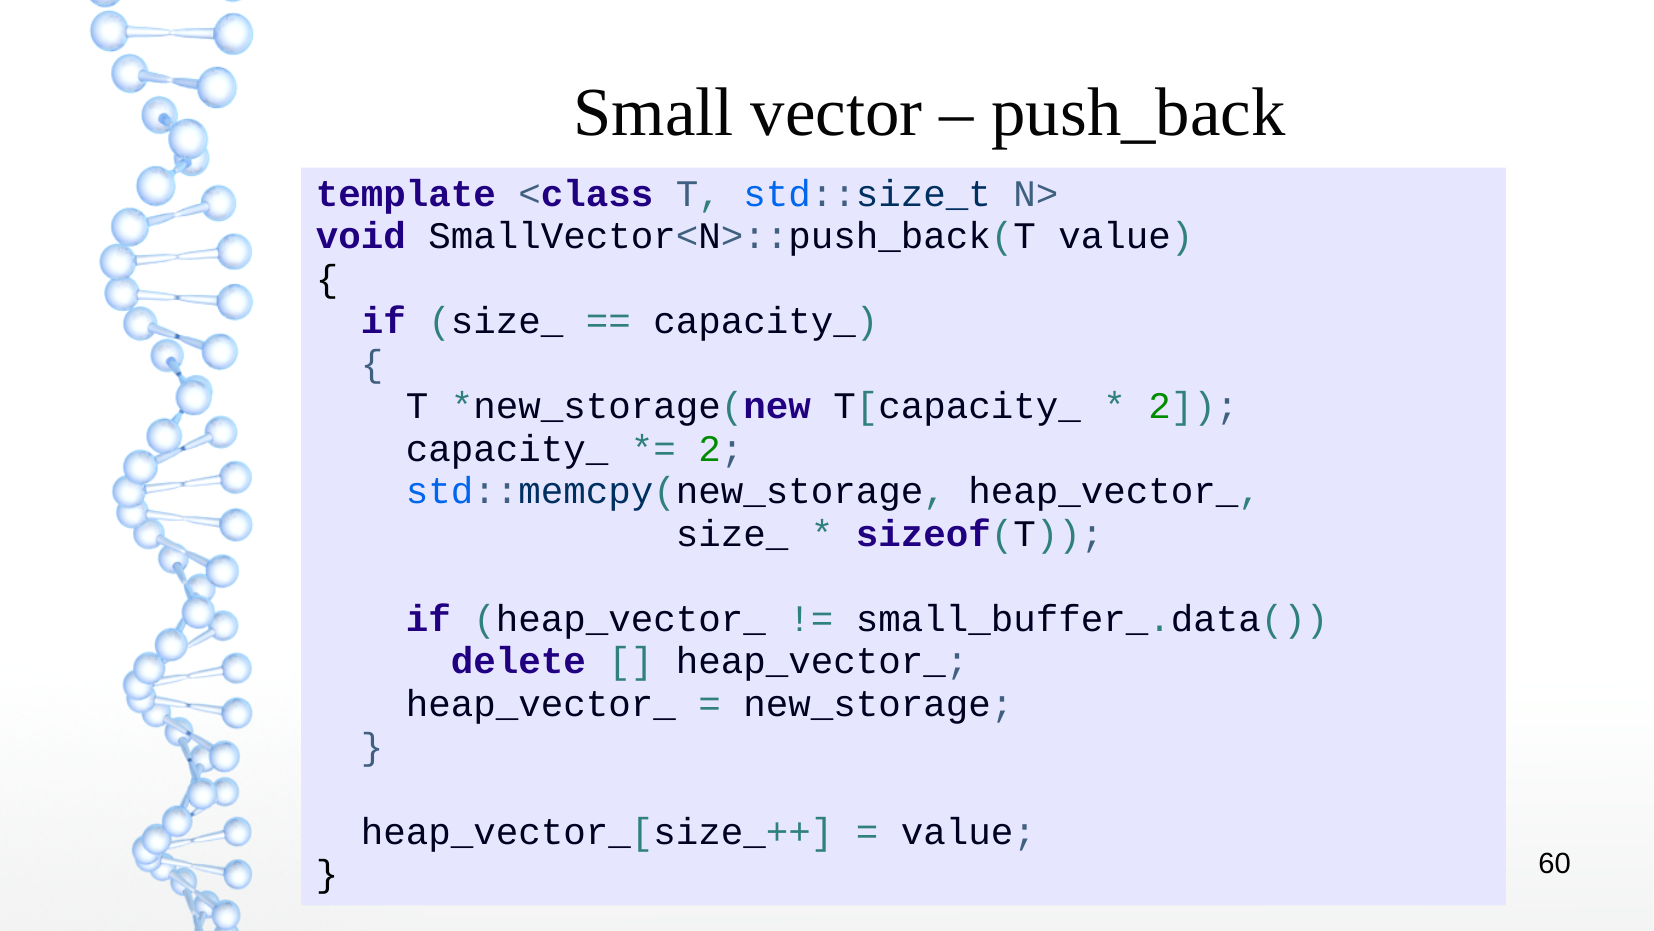

# Small vector – push_back
template <class T, std::size_t N>
void SmallVector<N>::push_back(T value)
{
 if (size_ == capacity_)
 {
 T *new_storage(new T[capacity_ * 2]);
 capacity_ *= 2;
 std::memcpy(new_storage, heap_vector_,
 size_ * sizeof(T));
 if (heap_vector_ != small_buffer_.data())
 delete [] heap_vector_;
 heap_vector_ = new_storage;
 }
 heap_vector_[size_++] = value;
}
60